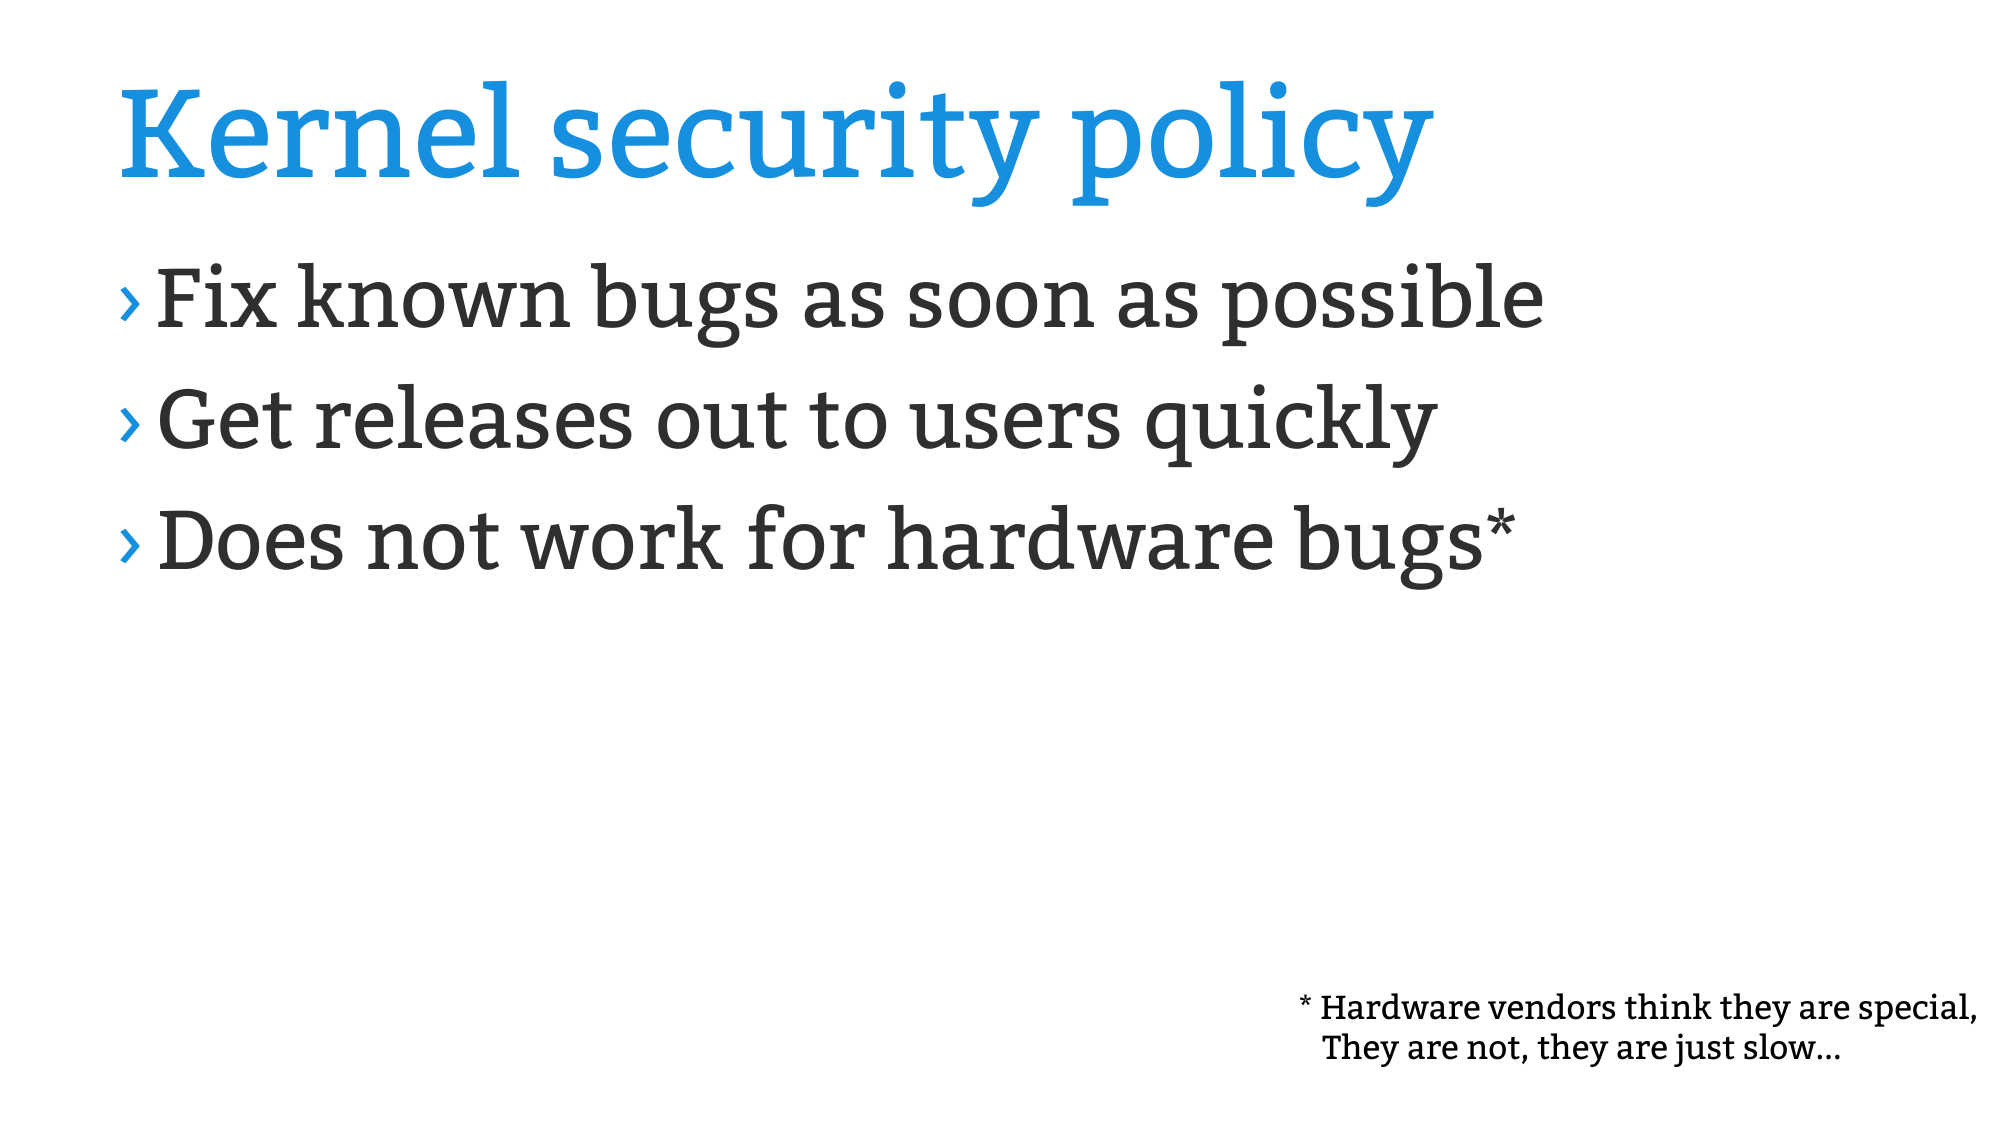

# Kernel security policy
Fix known bugs as soon as possible
Get releases out to users quickly
Does not work for hardware bugs*
* Hardware vendors think they are special,
 They are not, they are just slow...